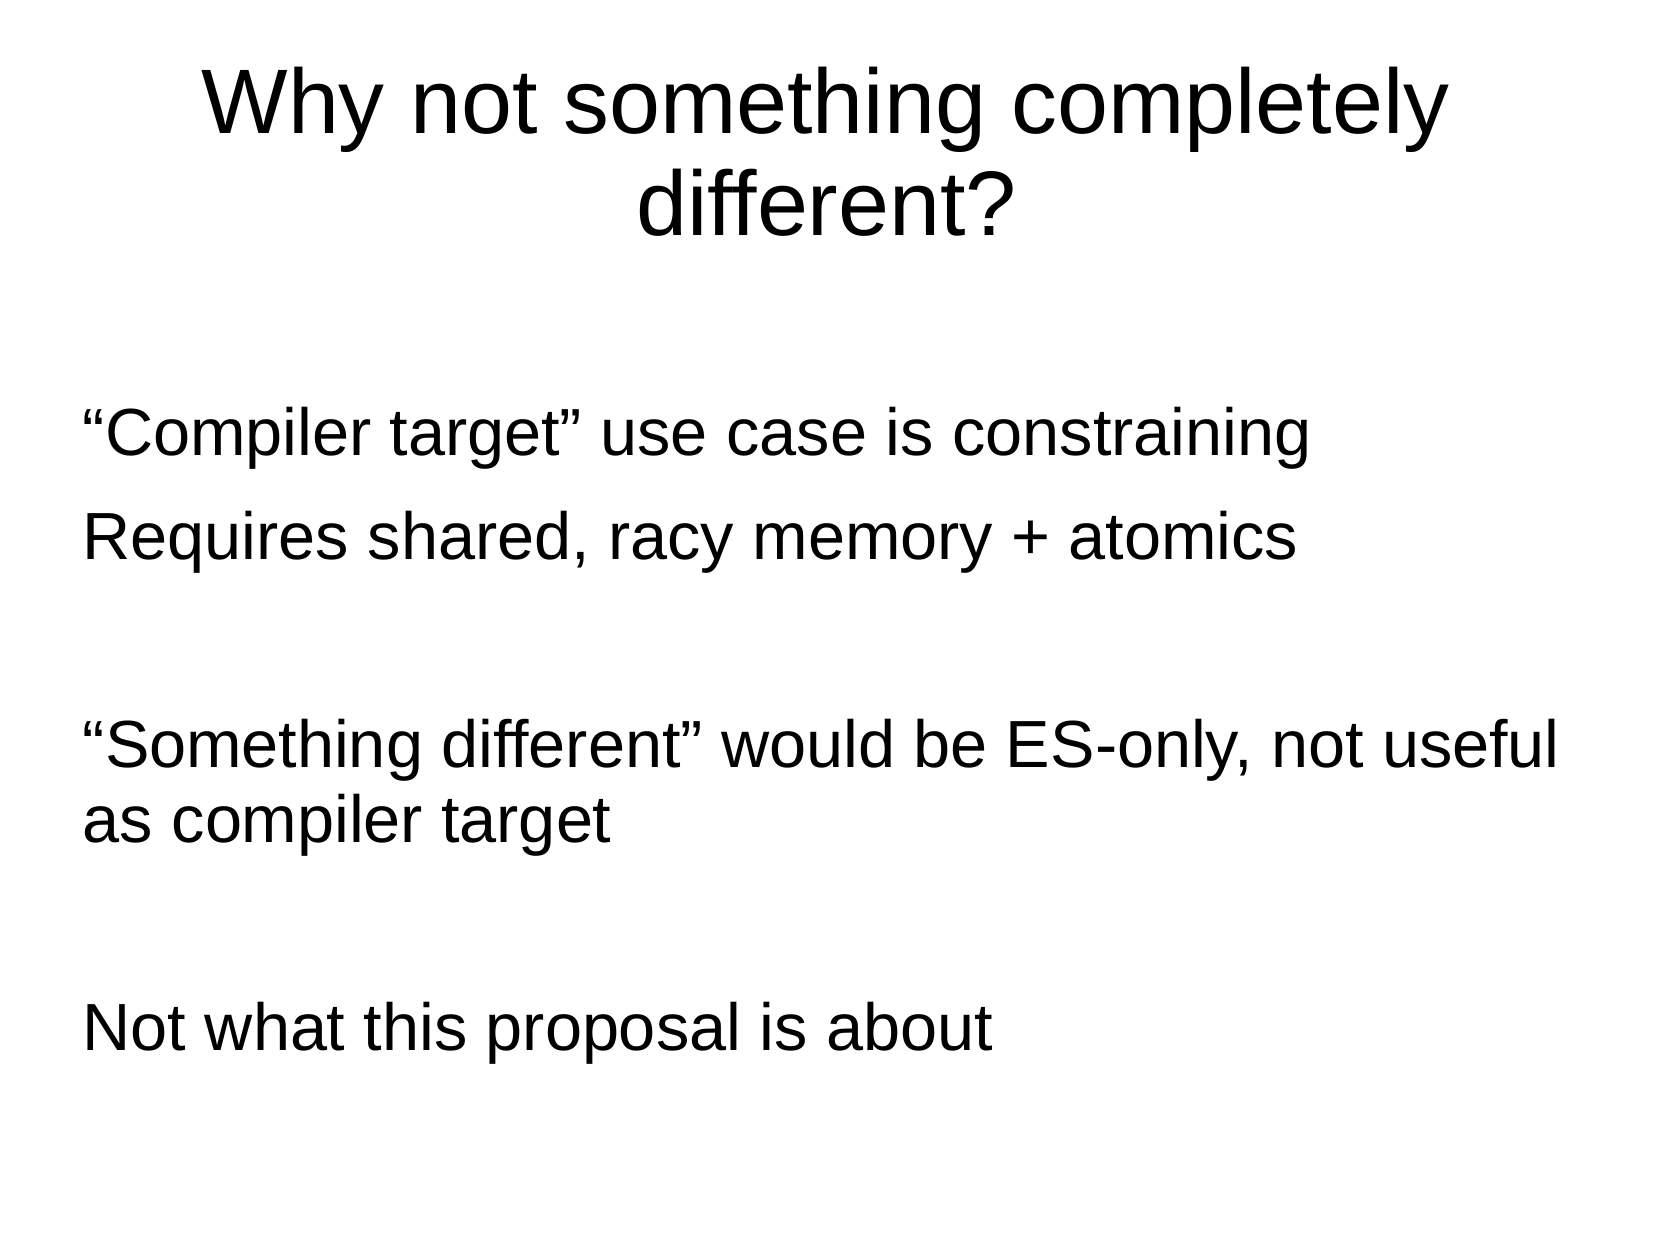

# Why not something completely different?
“Compiler target” use case is constraining
Requires shared, racy memory + atomics
“Something different” would be ES-only, not useful as compiler target
Not what this proposal is about